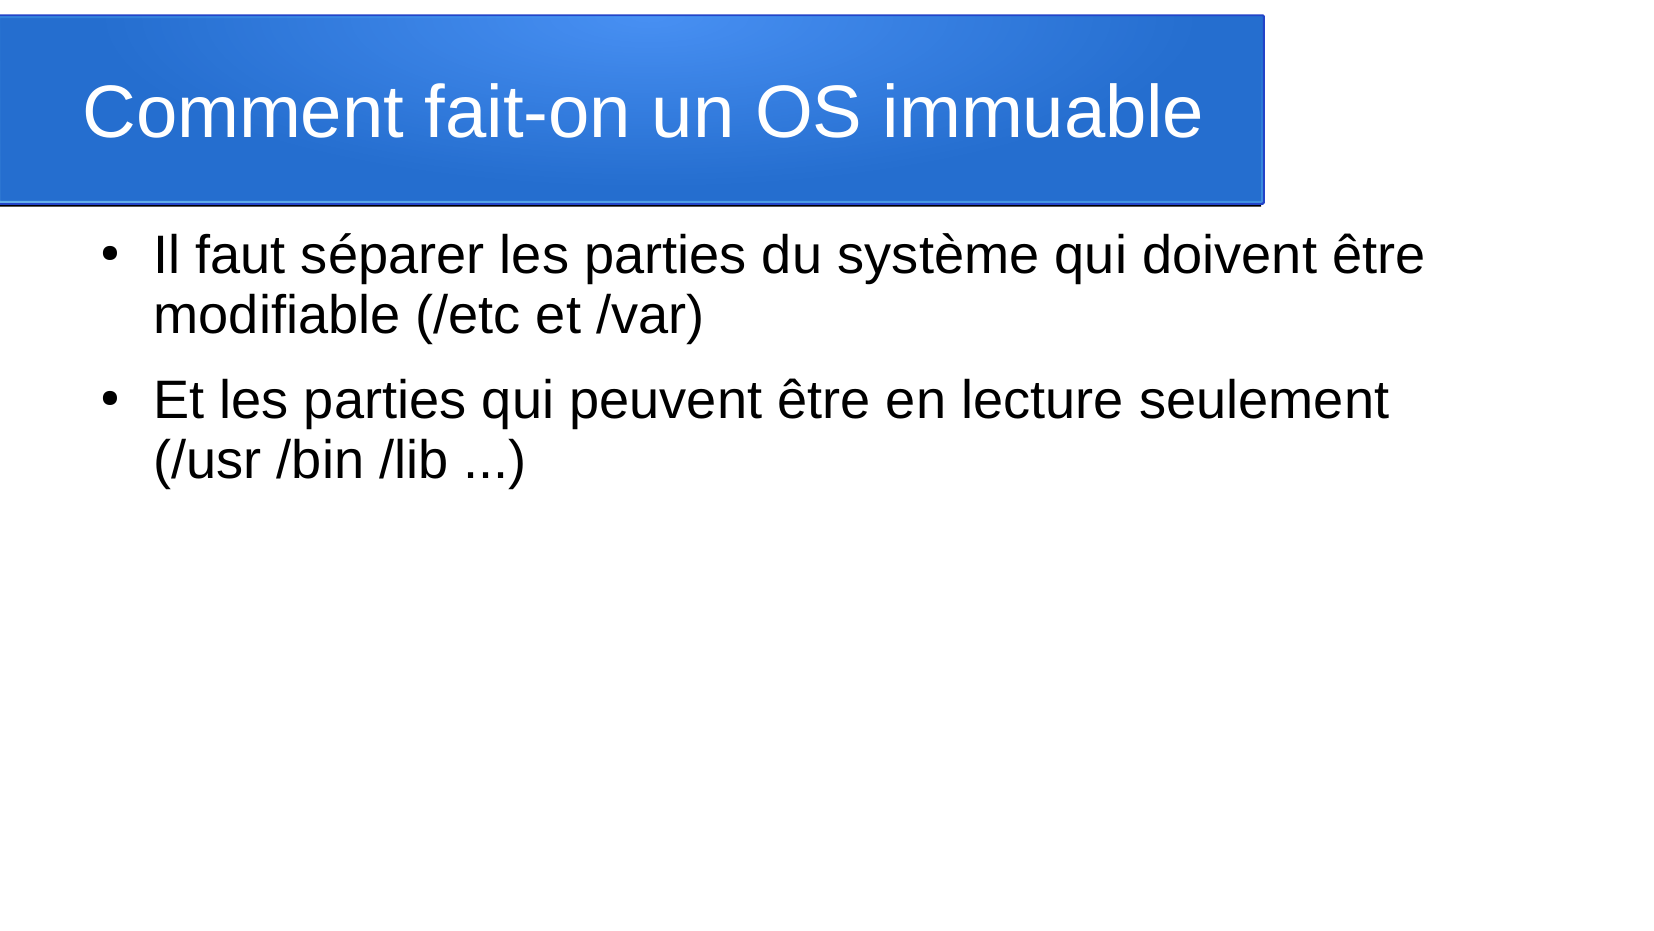

# Comment fait-on un OS immuable
Il faut séparer les parties du système qui doivent être modifiable (/etc et /var)
Et les parties qui peuvent être en lecture seulement (/usr /bin /lib ...)